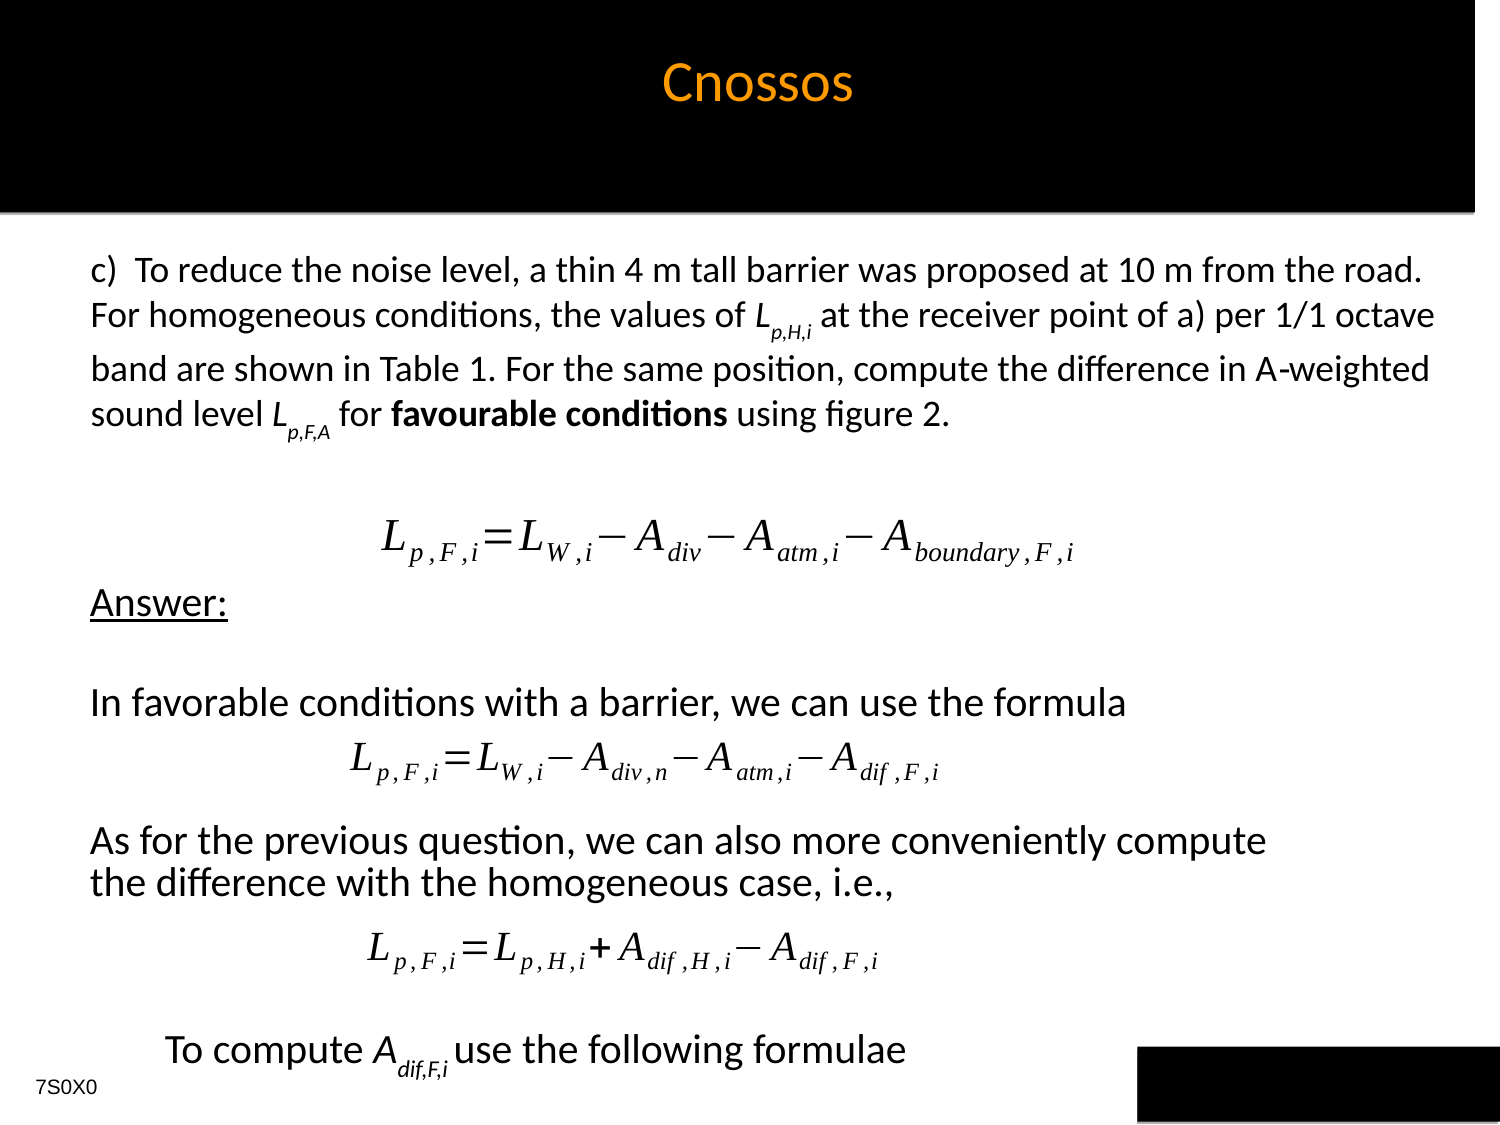

# Cnossos
c) To reduce the noise level, a thin 4 m tall barrier was proposed at 10 m from the road. For homogeneous conditions, the values of Lp,H,i at the receiver point of a) per 1/1 octave band are shown in Table 1. For the same position, compute the difference in A‐weighted sound level Lp,F,A for favourable conditions using figure 2.
Answer:
In favorable conditions with a barrier, we can use the formula
As for the previous question, we can also more conveniently compute the difference with the homogeneous case, i.e.,
	To compute Adif,F,i use the following formulae
7S0X0
2017/02/09
PAGE